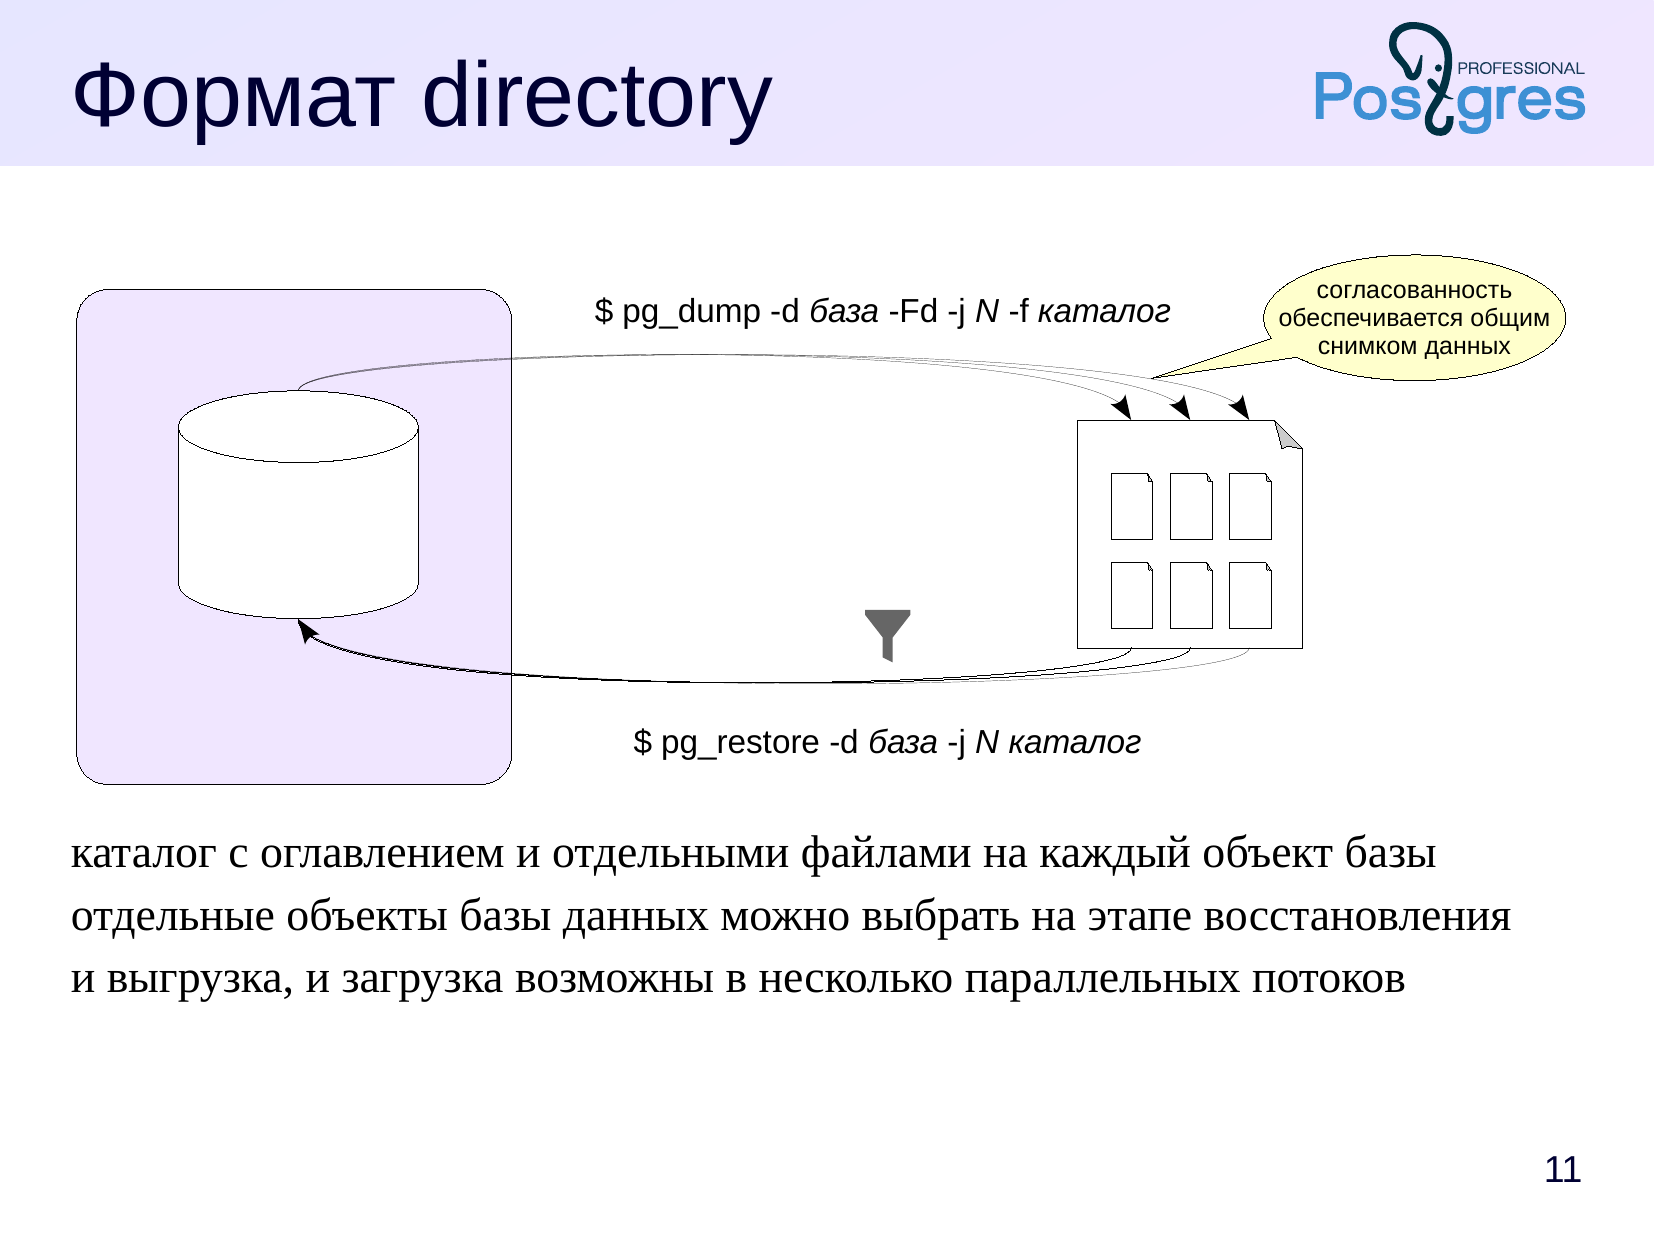

# Формат directory
согласованность
обеспечивается общим
снимком данных
каталог с оглавлением и отдельными файлами на каждый объект базы
отдельные объекты базы данных можно выбрать на этапе восстановления
и выгрузка, и загрузка возможны в несколько параллельных потоков
$ pg_dump -d база -Fd -j N -f каталог
$ pg_restore -d база -j N каталог